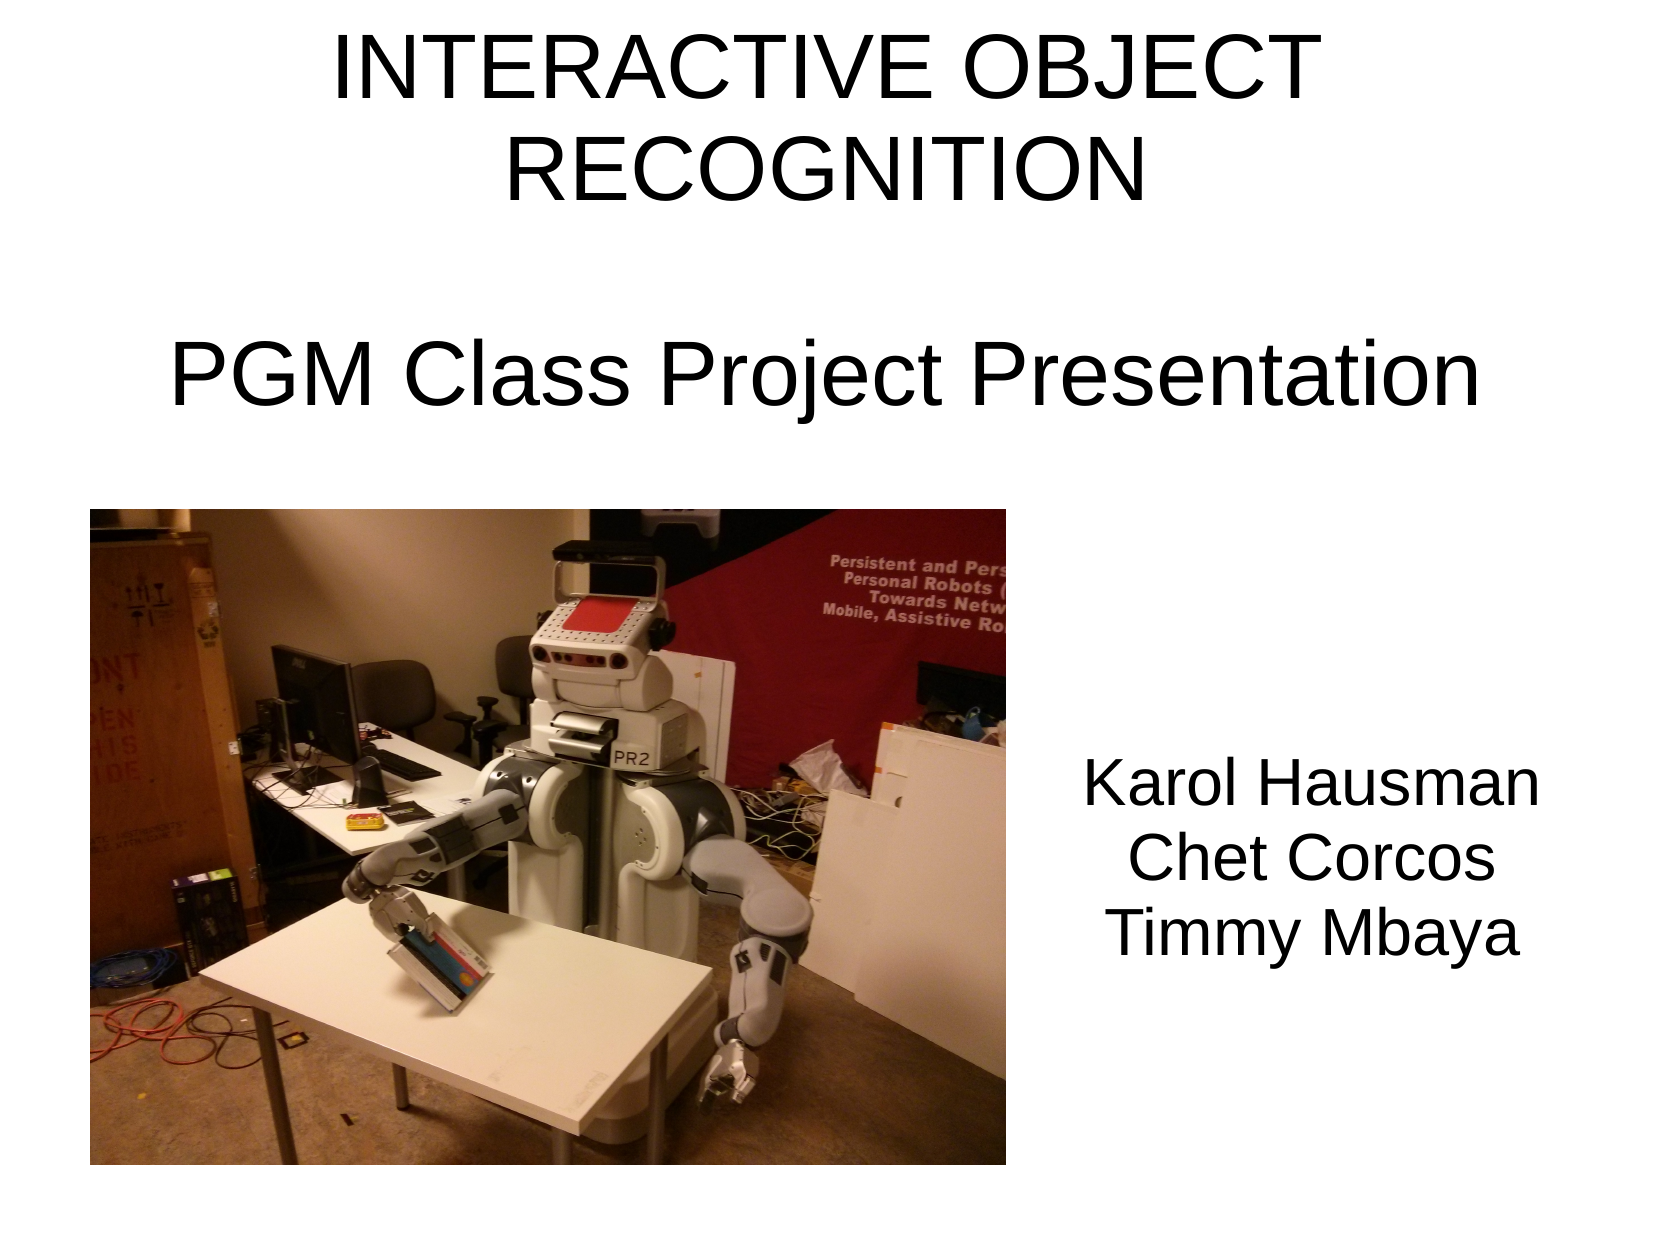

# INTERACTIVE OBJECT RECOGNITION PGM Class Project Presentation
Karol Hausman
Chet Corcos
Timmy Mbaya